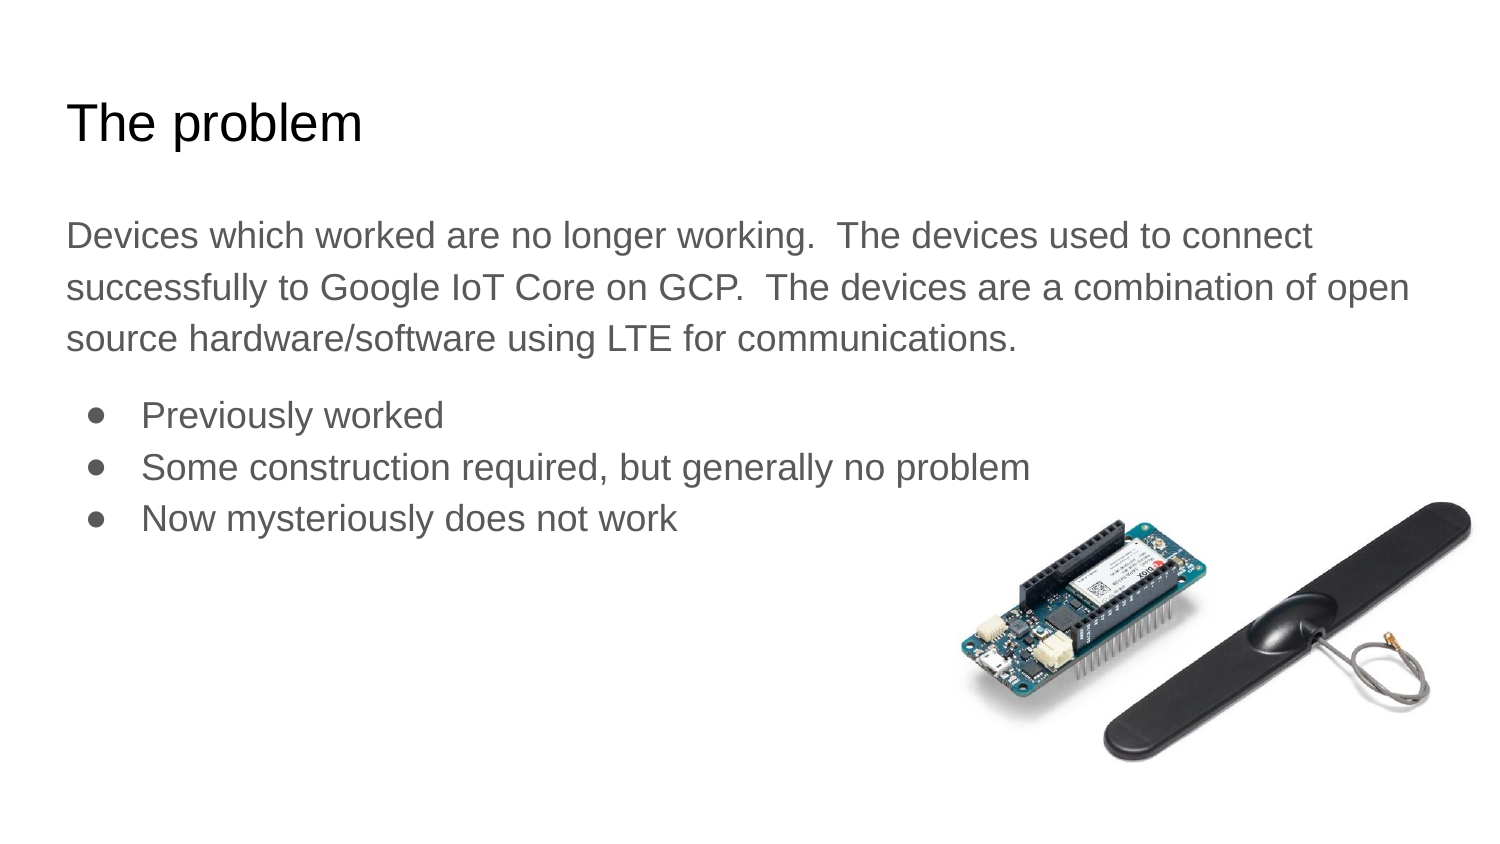

# The problem
Devices which worked are no longer working. The devices used to connect successfully to Google IoT Core on GCP. The devices are a combination of open source hardware/software using LTE for communications.
Previously worked
Some construction required, but generally no problem
Now mysteriously does not work